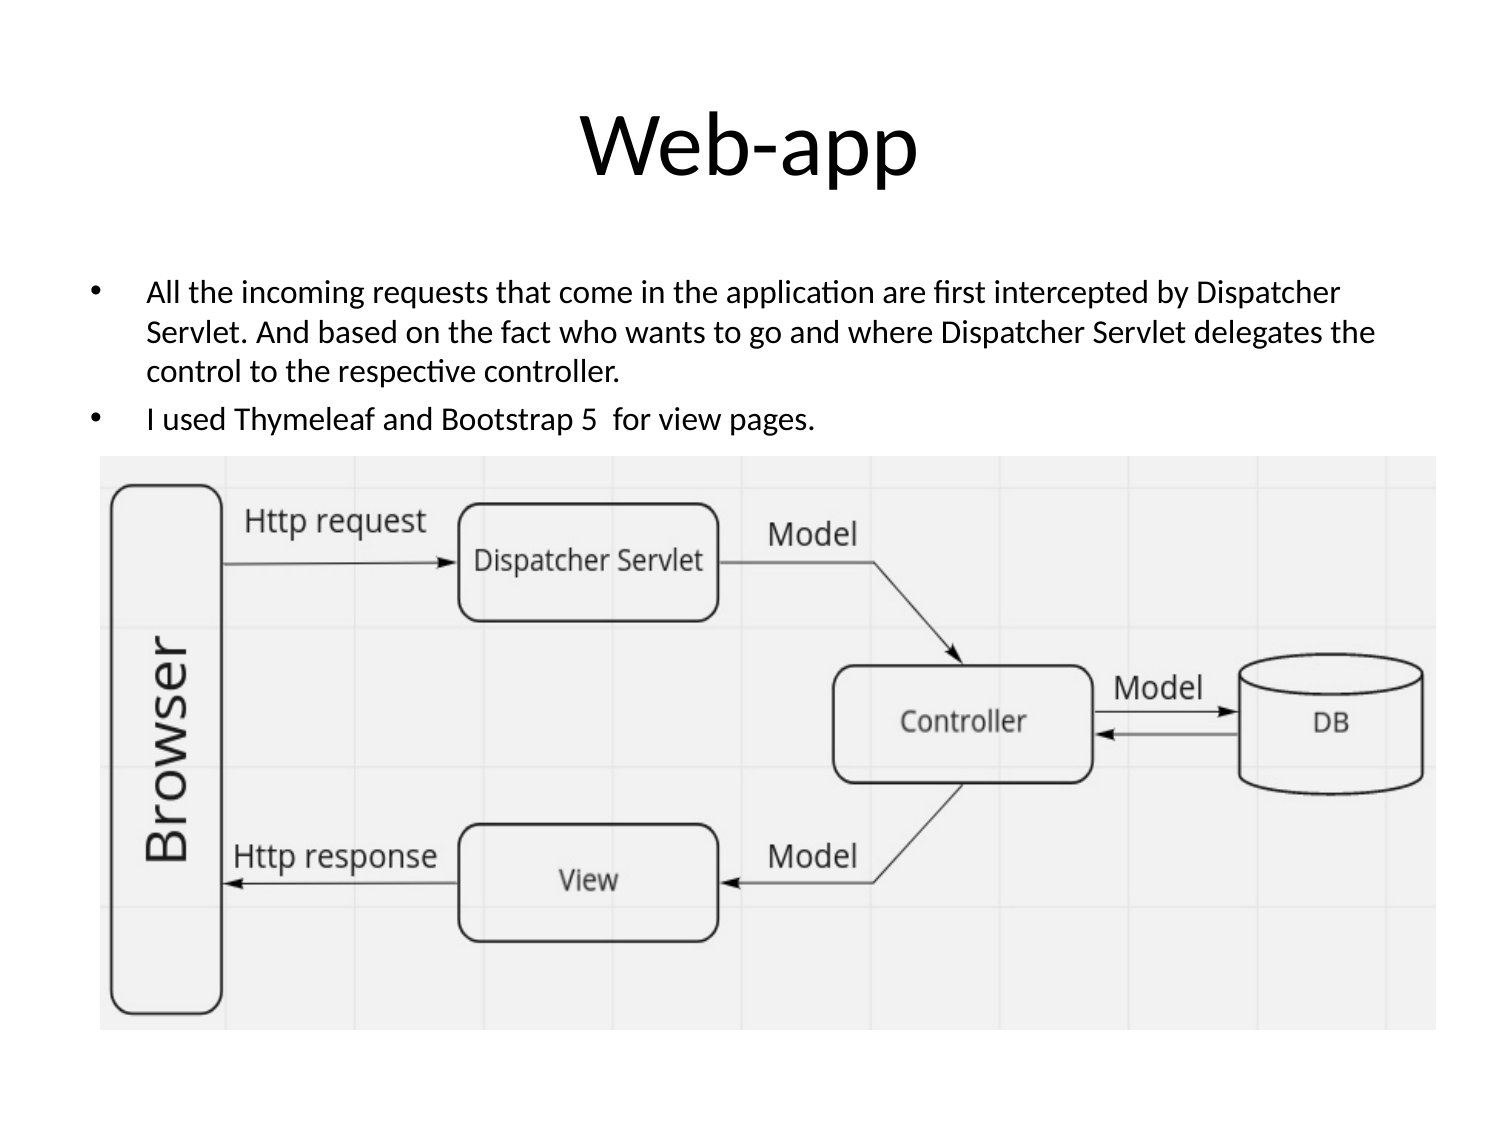

# Web-app
All the incoming requests that come in the application are first intercepted by Dispatcher Servlet. And based on the fact who wants to go and where Dispatcher Servlet delegates the control to the respective controller.
I used Thymeleaf and Bootstrap 5 for view pages.